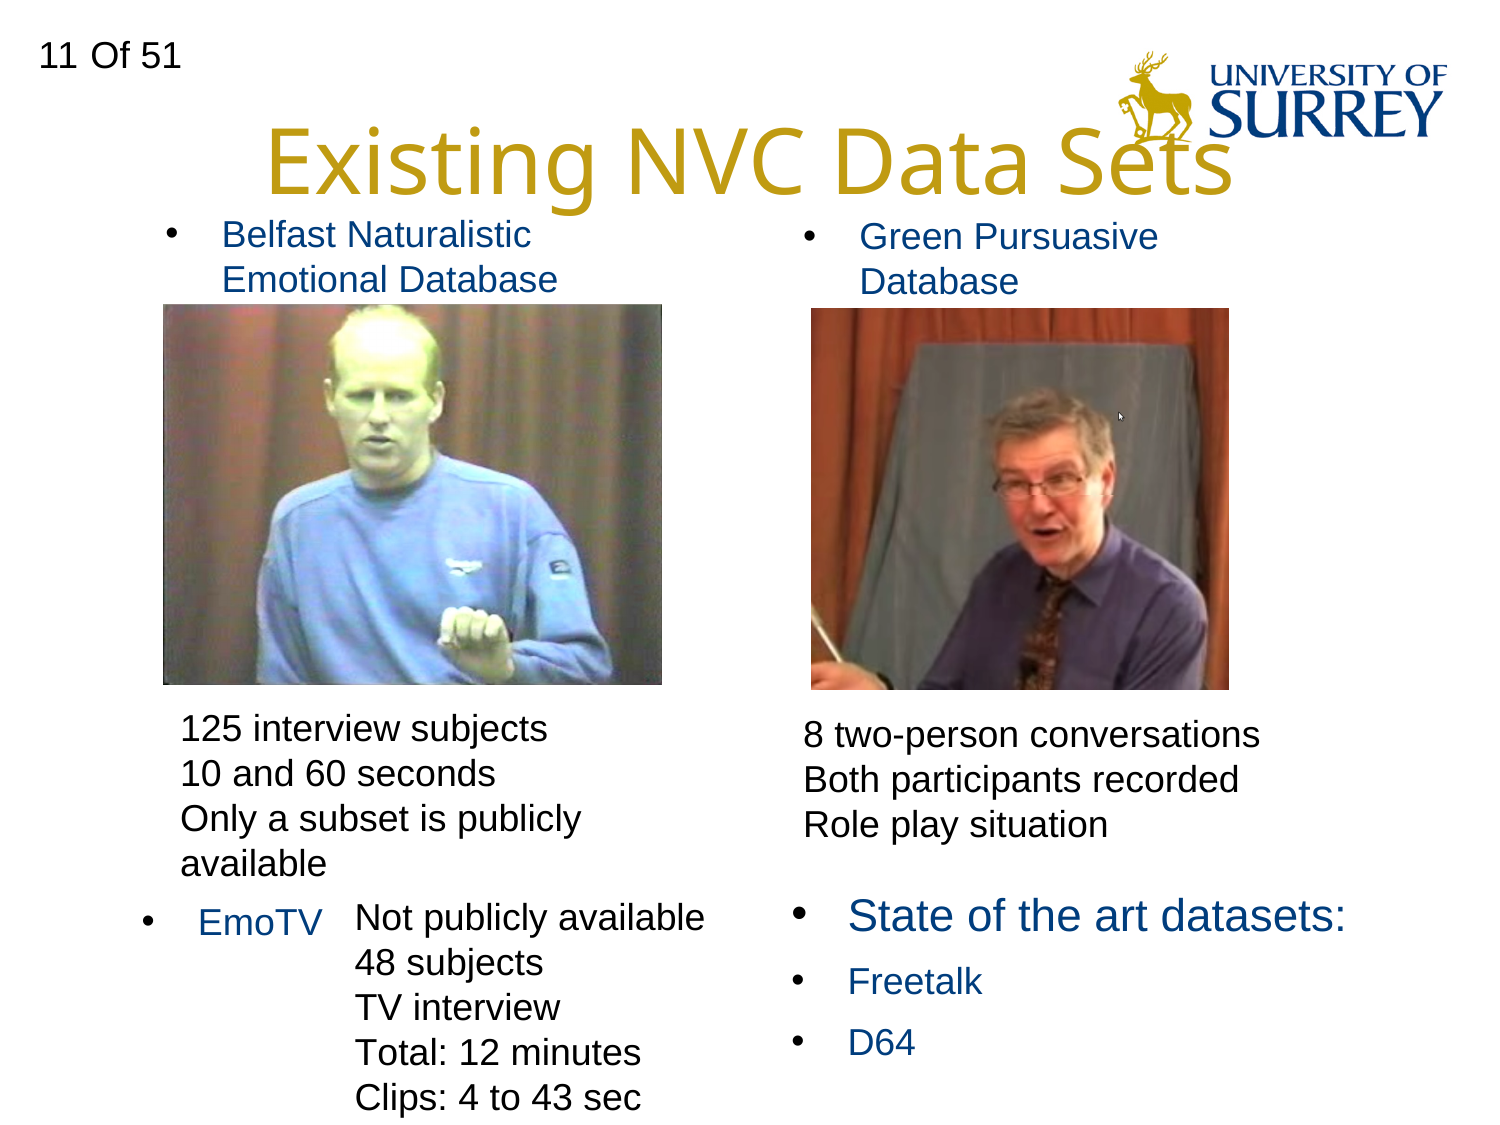

# Existing NVC Data Sets
Belfast Naturalistic Emotional Database
Green Pursuasive Database
125 interview subjects
10 and 60 seconds
Only a subset is publicly available
8 two-person conversations
Both participants recorded
Role play situation
Not publicly available
48 subjects
TV interview
Total: 12 minutes
Clips: 4 to 43 sec
State of the art datasets:
Freetalk
D64
EmoTV